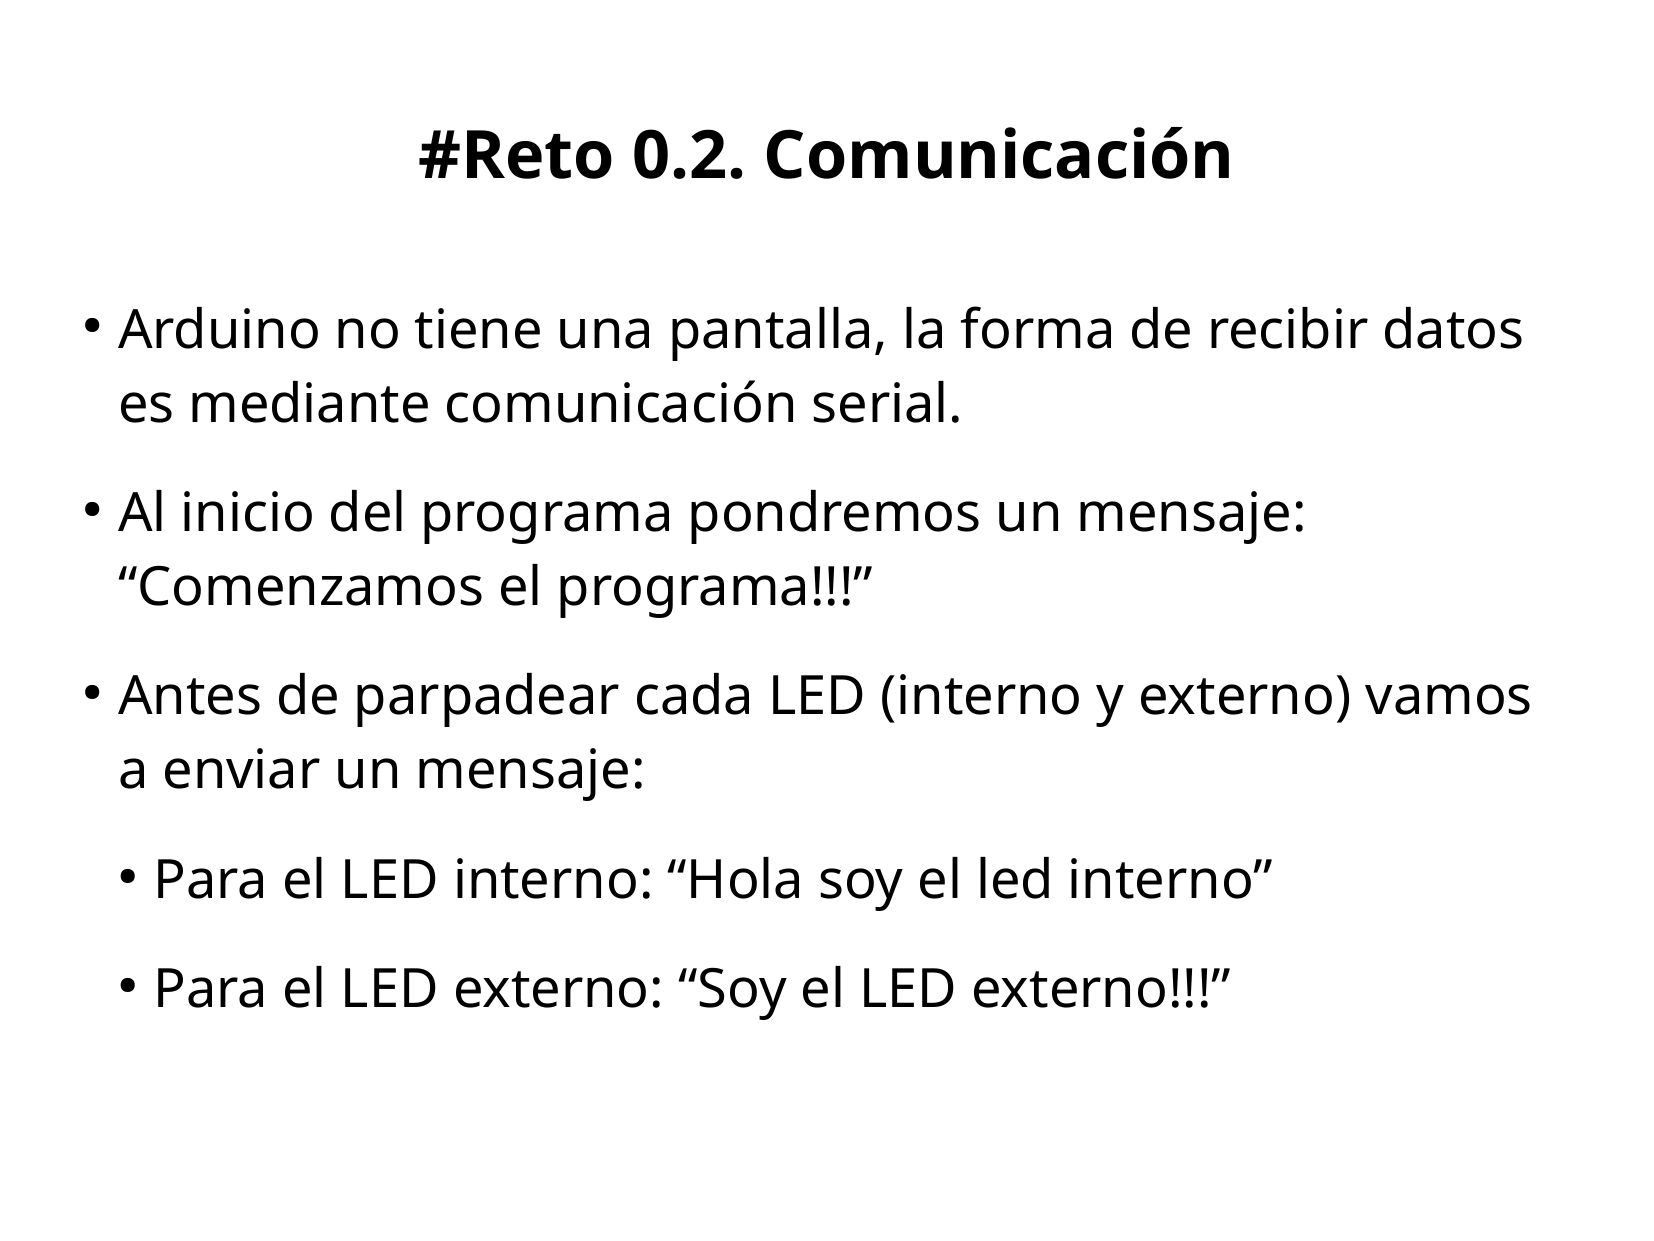

# #Reto 0.2. Comunicación
Arduino no tiene una pantalla, la forma de recibir datos es mediante comunicación serial.
Al inicio del programa pondremos un mensaje: “Comenzamos el programa!!!”
Antes de parpadear cada LED (interno y externo) vamos a enviar un mensaje:
Para el LED interno: “Hola soy el led interno”
Para el LED externo: “Soy el LED externo!!!”